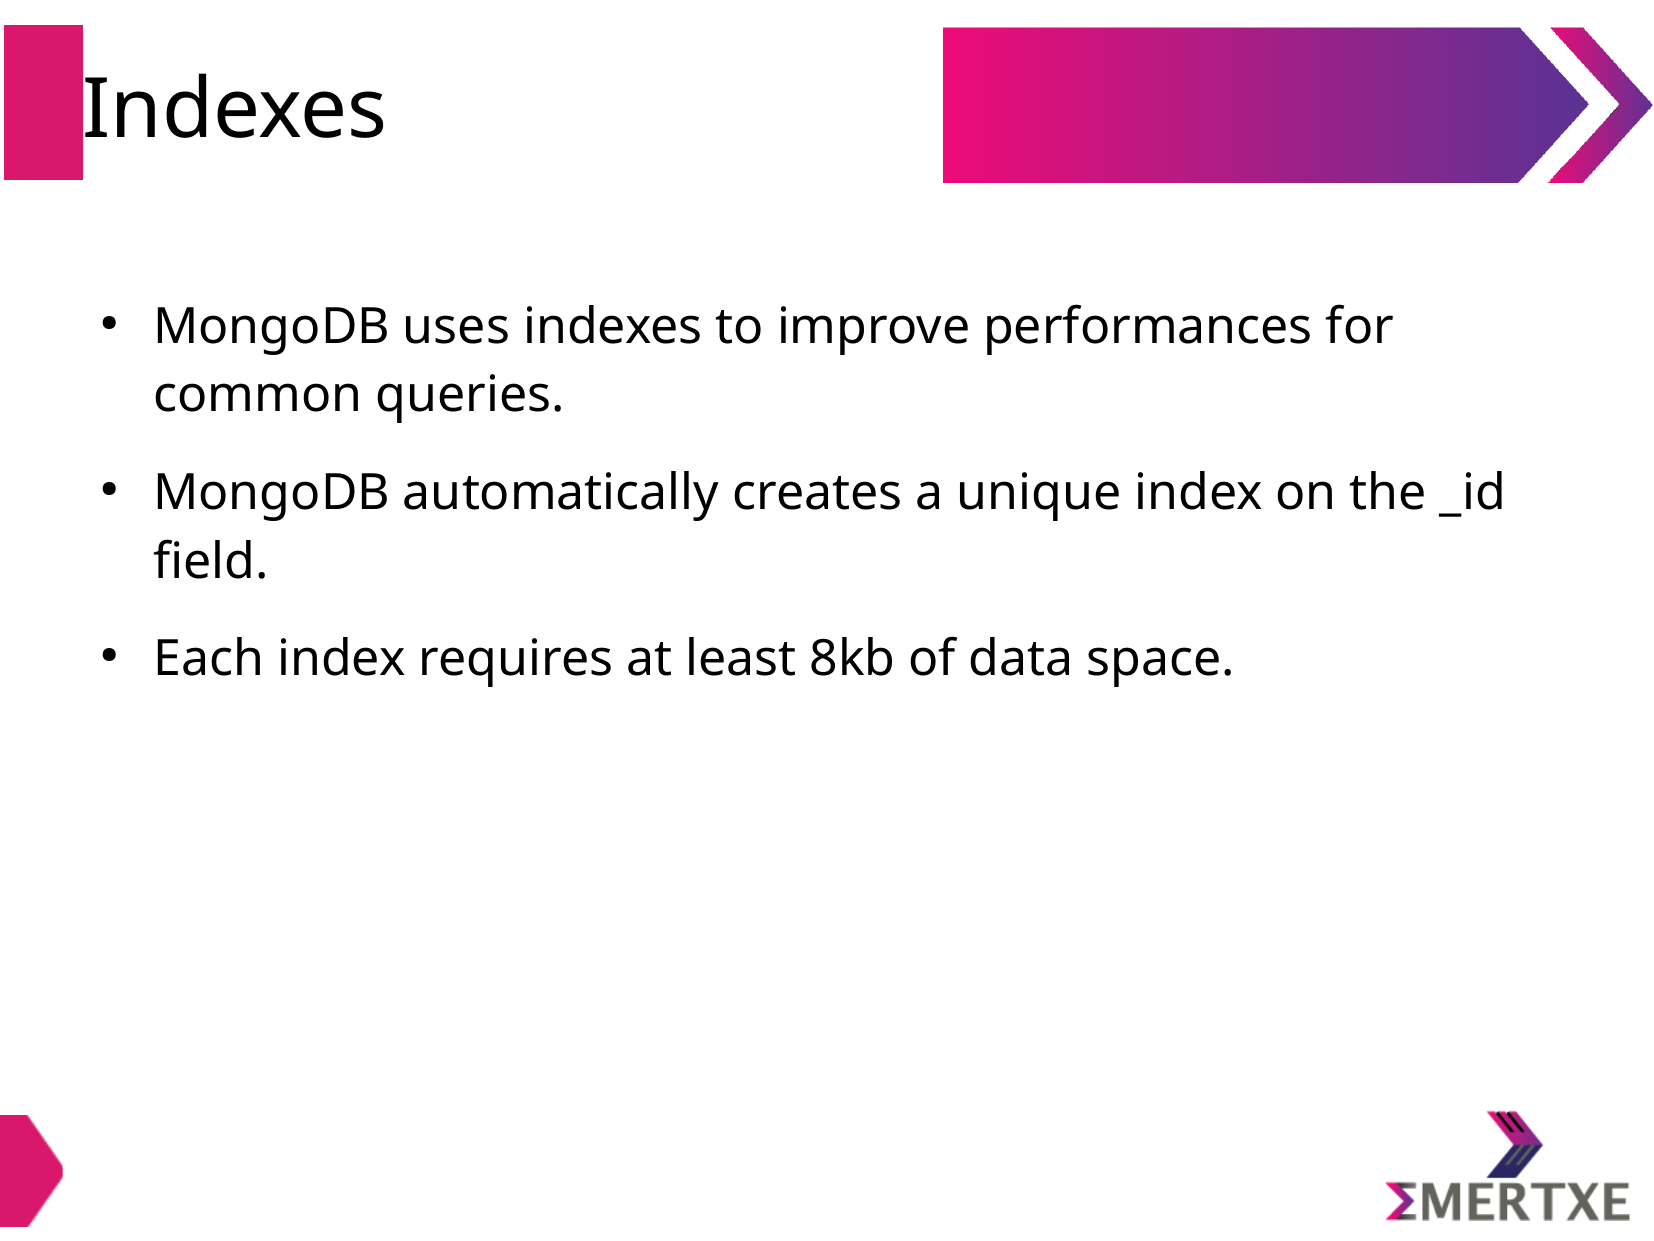

# Indexes
MongoDB uses indexes to improve performances for common queries.
MongoDB automatically creates a unique index on the _id field.
Each index requires at least 8kb of data space.